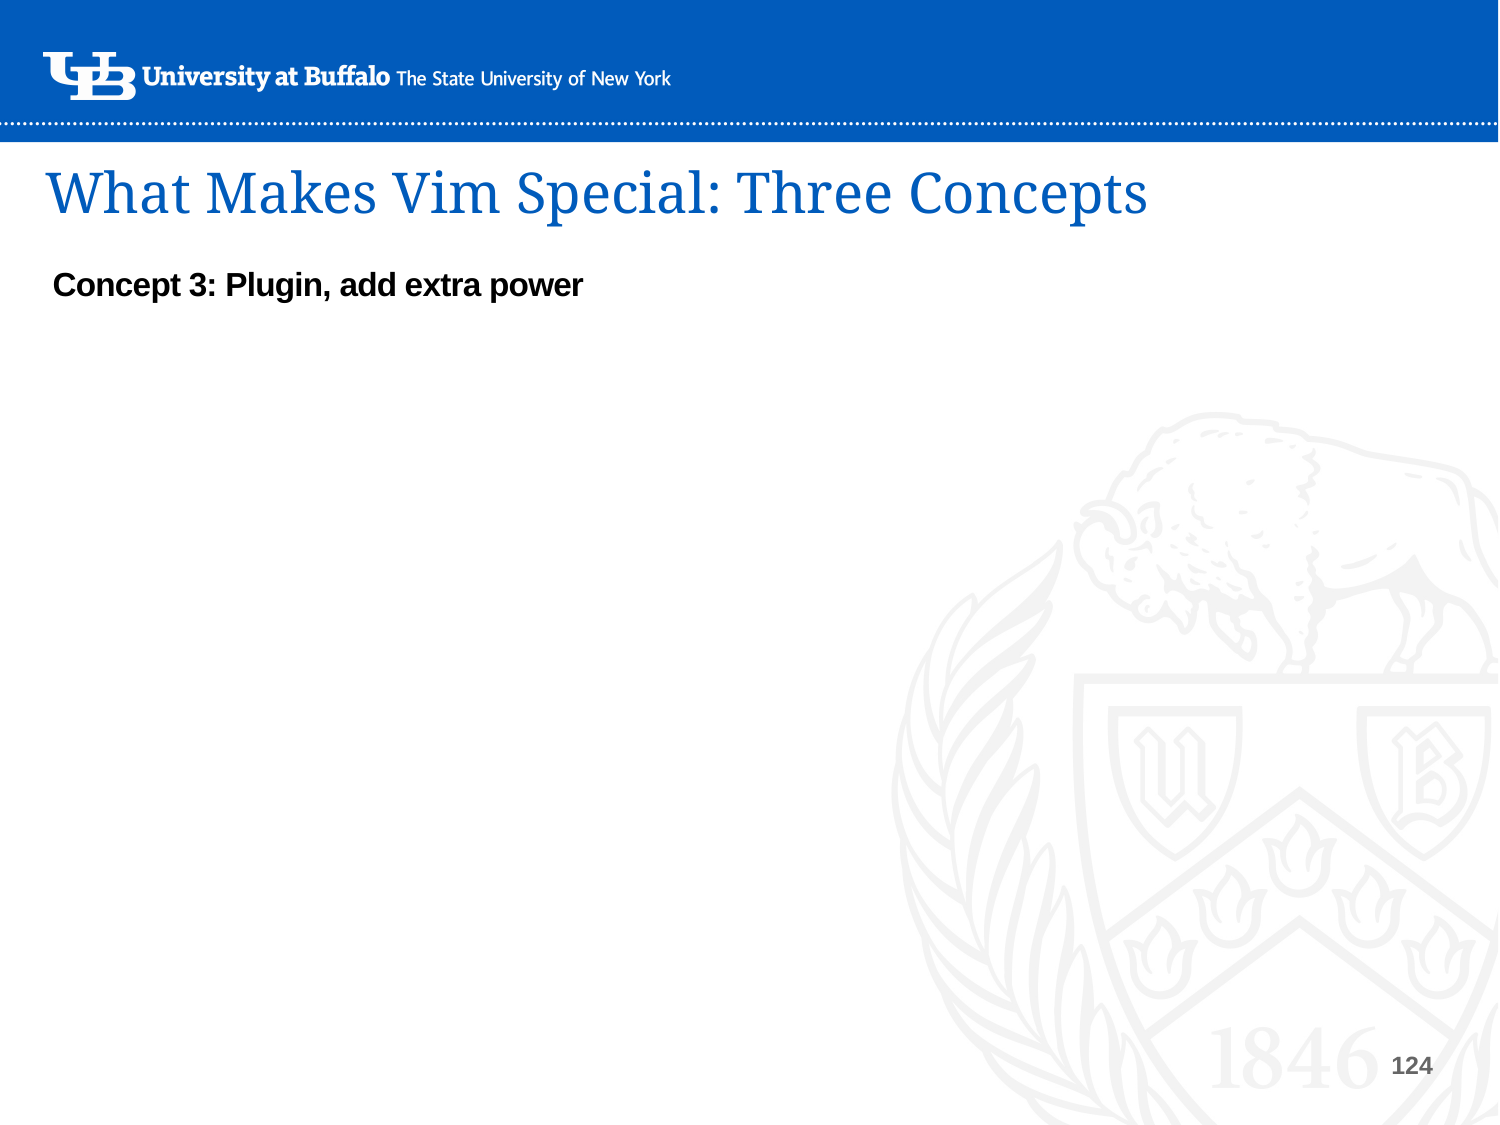

# What Makes Vim Special: Three Concepts
Concept 3: Plugin, add extra power